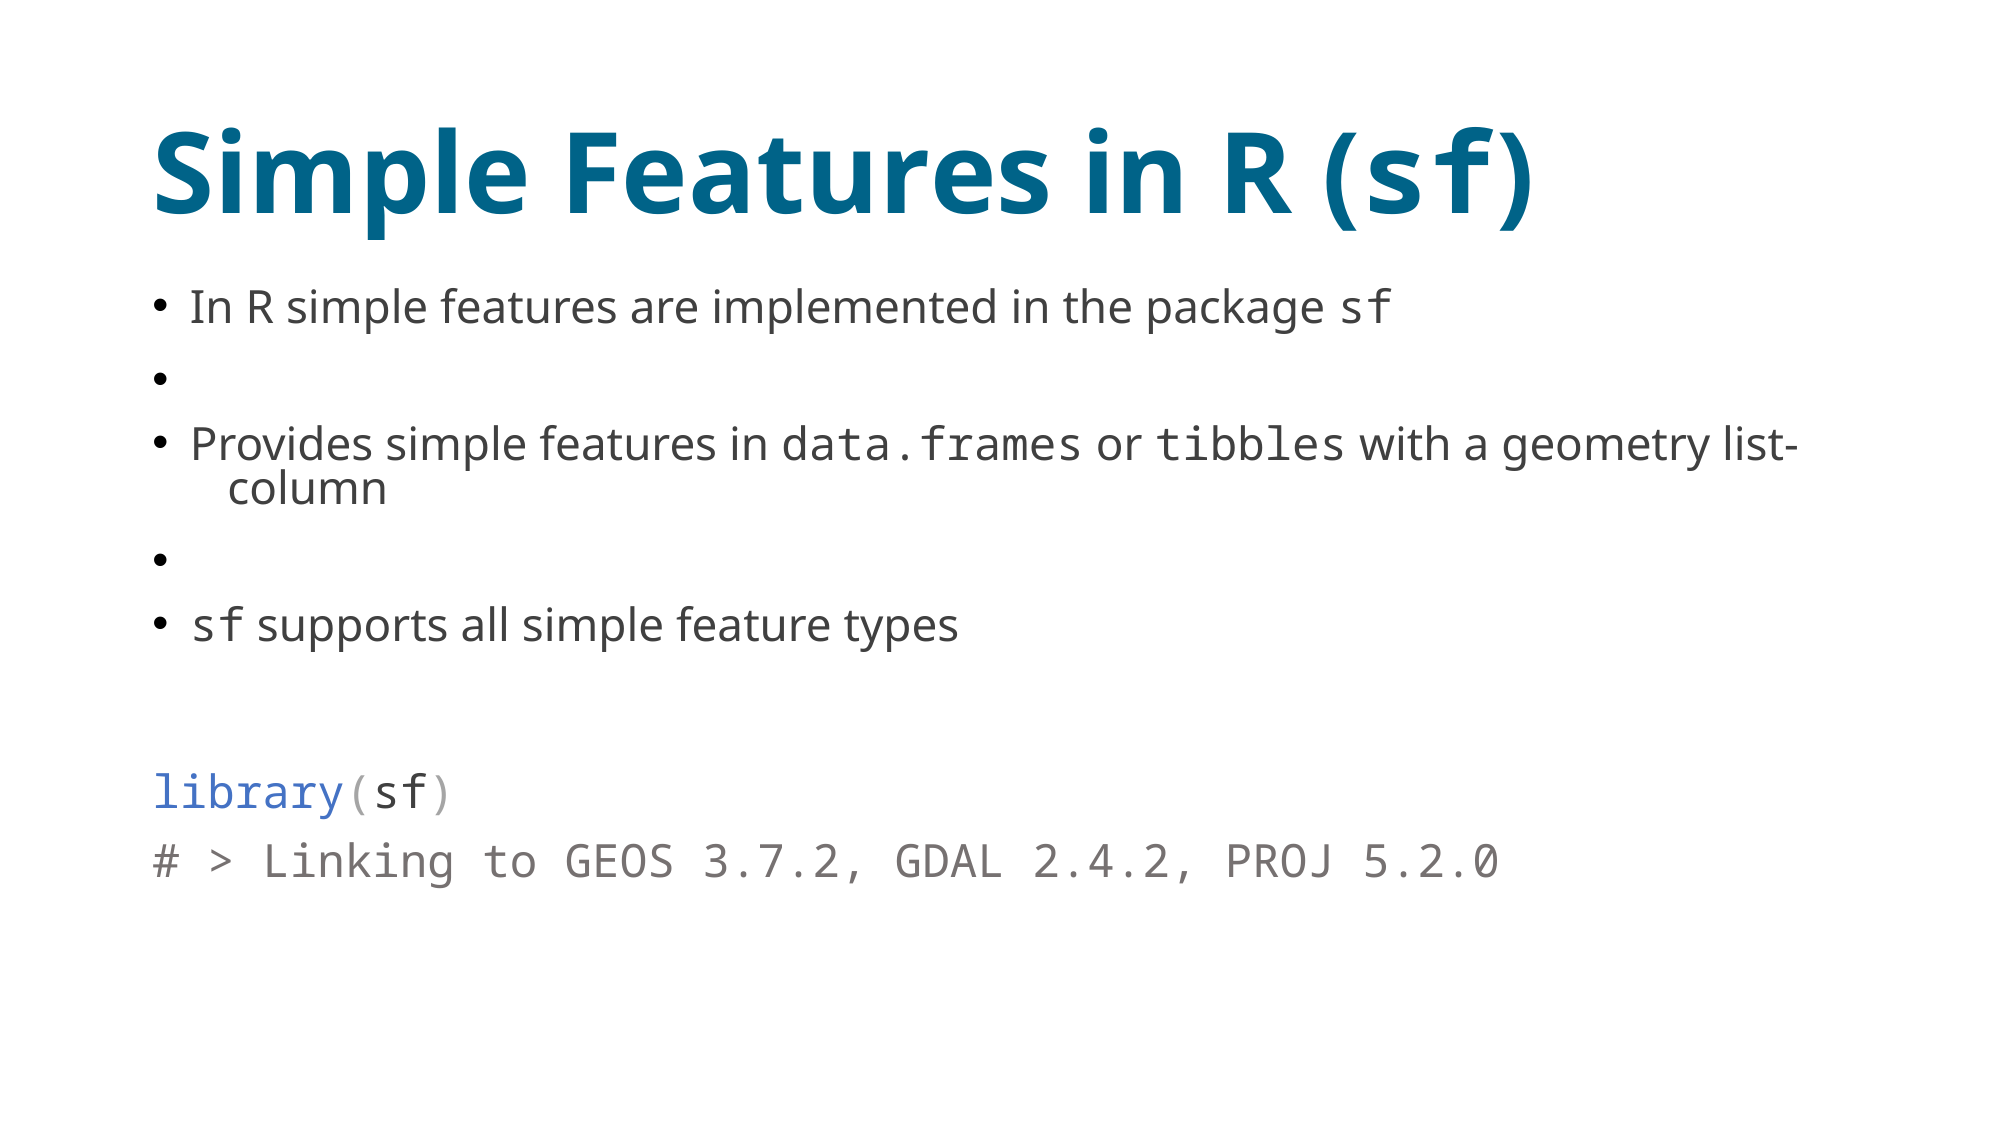

# Simple Features in R (sf)
In R simple features are implemented in the package sf
Provides simple features in data.frames or tibbles with a geometry list-column
sf supports all simple feature types
library(sf)
# > Linking to GEOS 3.7.2, GDAL 2.4.2, PROJ 5.2.0